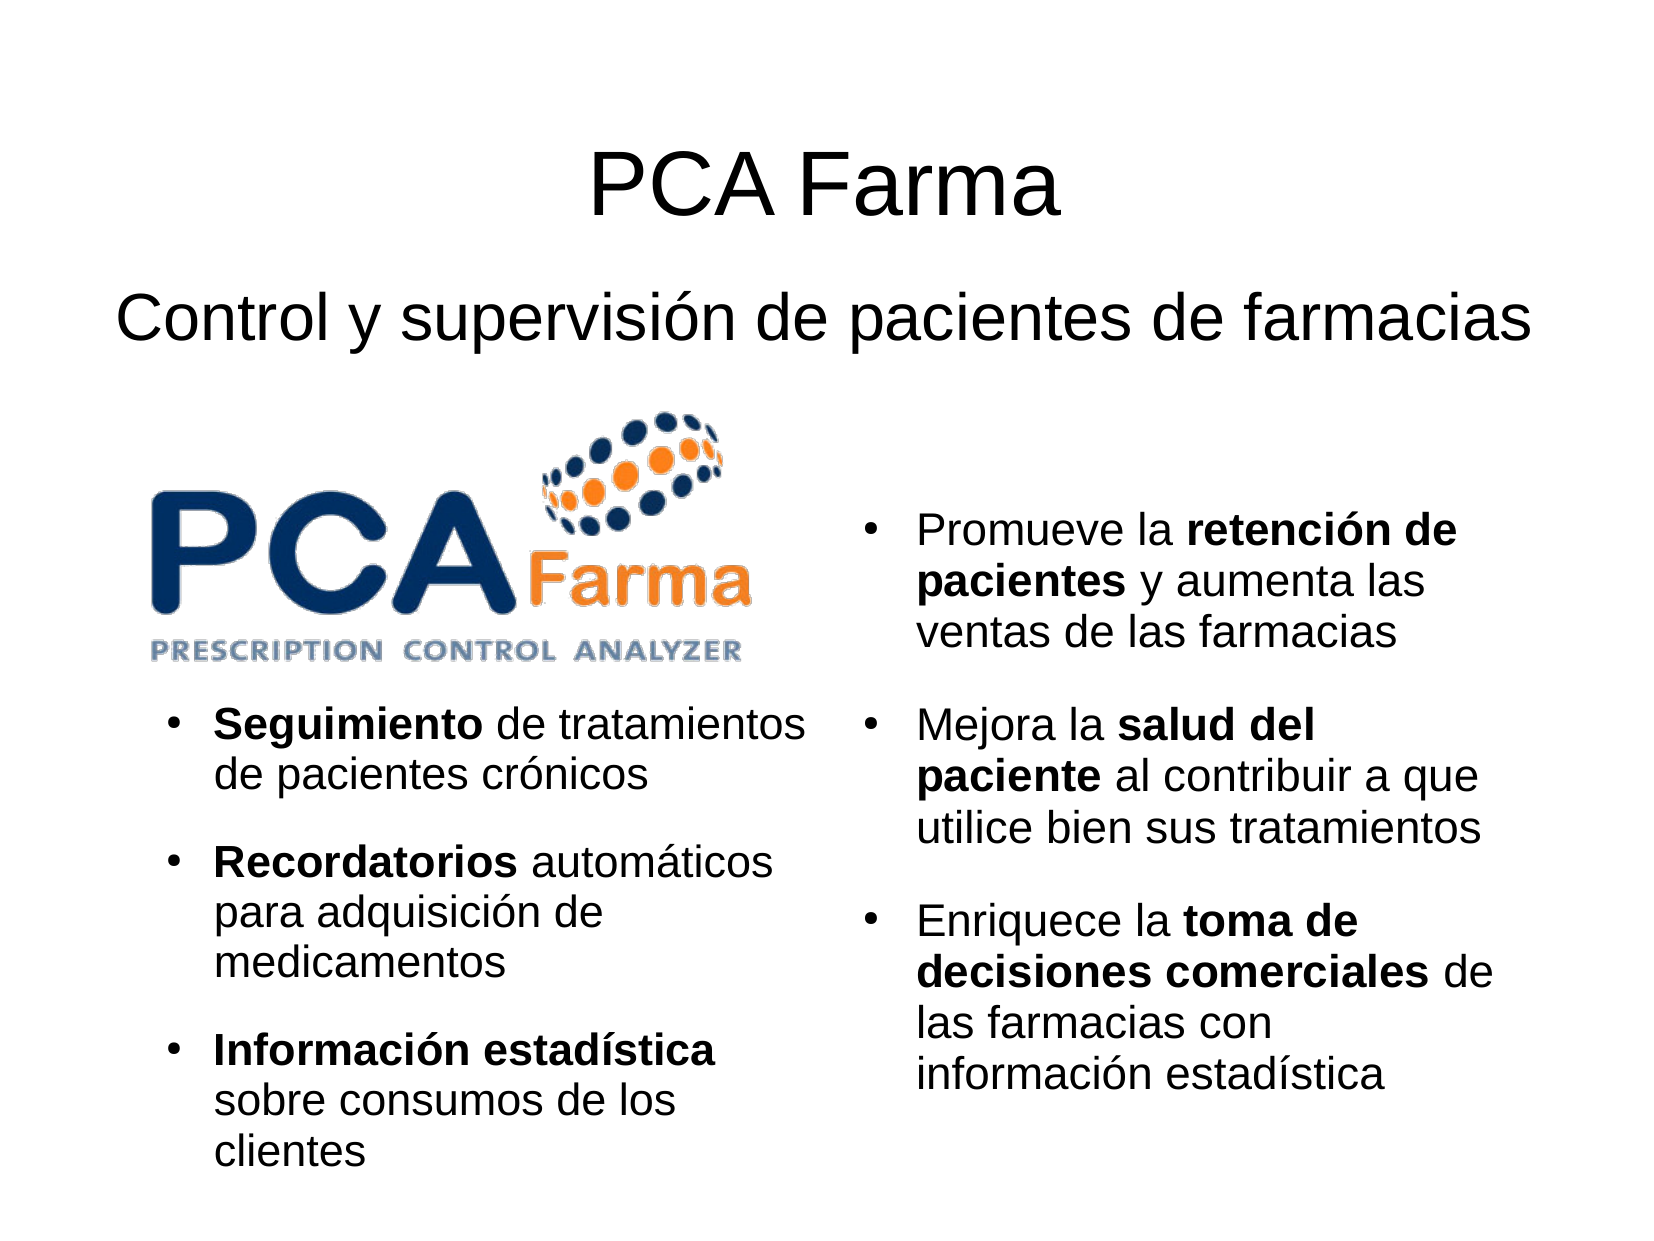

# PCA Farma Control y supervisión de pacientes de farmacias
Promueve la retención de pacientes y aumenta las ventas de las farmacias
Mejora la salud del paciente al contribuir a que utilice bien sus tratamientos
Enriquece la toma de decisiones comerciales de las farmacias con información estadística
Seguimiento de tratamientos de pacientes crónicos
Recordatorios automáticos para adquisición de medicamentos
Información estadística sobre consumos de los clientes